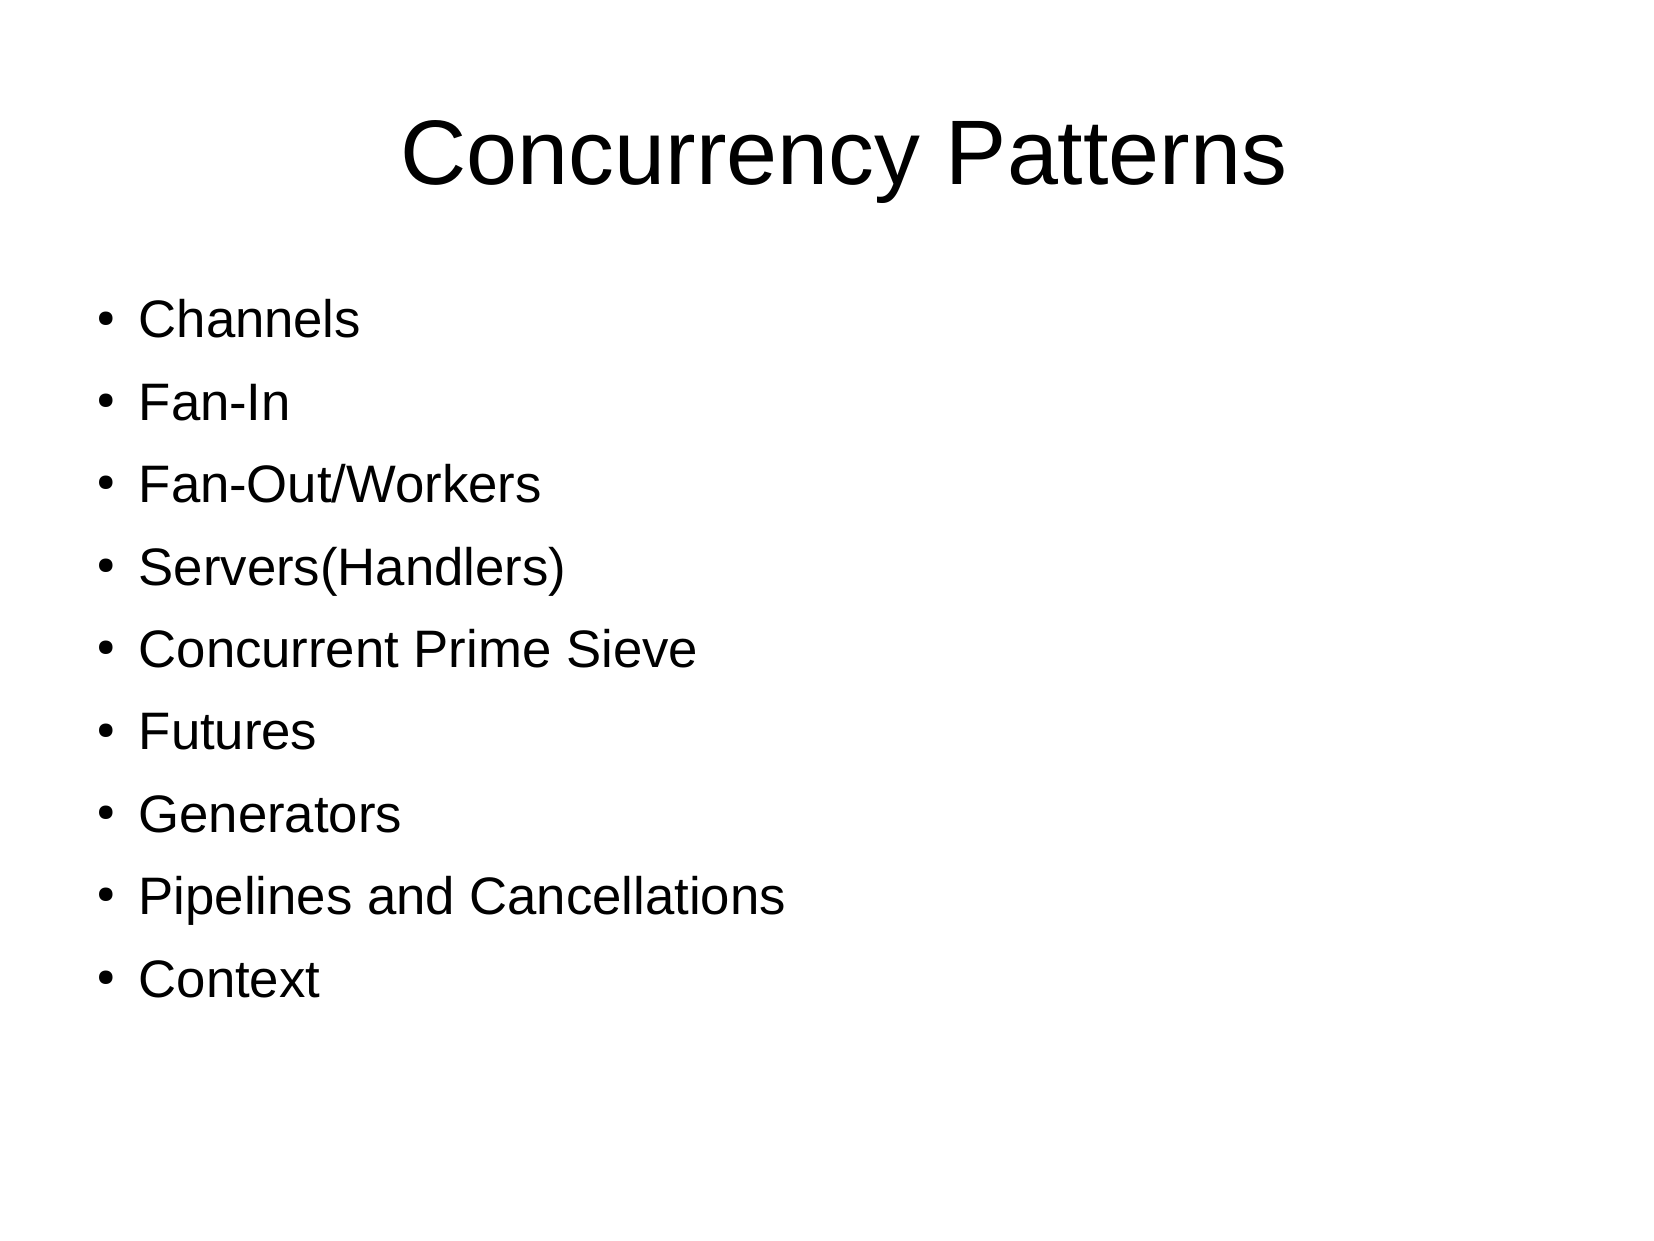

# Concurrency Patterns
Channels
Fan-In
Fan-Out/Workers
Servers(Handlers)
Concurrent Prime Sieve
Futures
Generators
Pipelines and Cancellations
Context